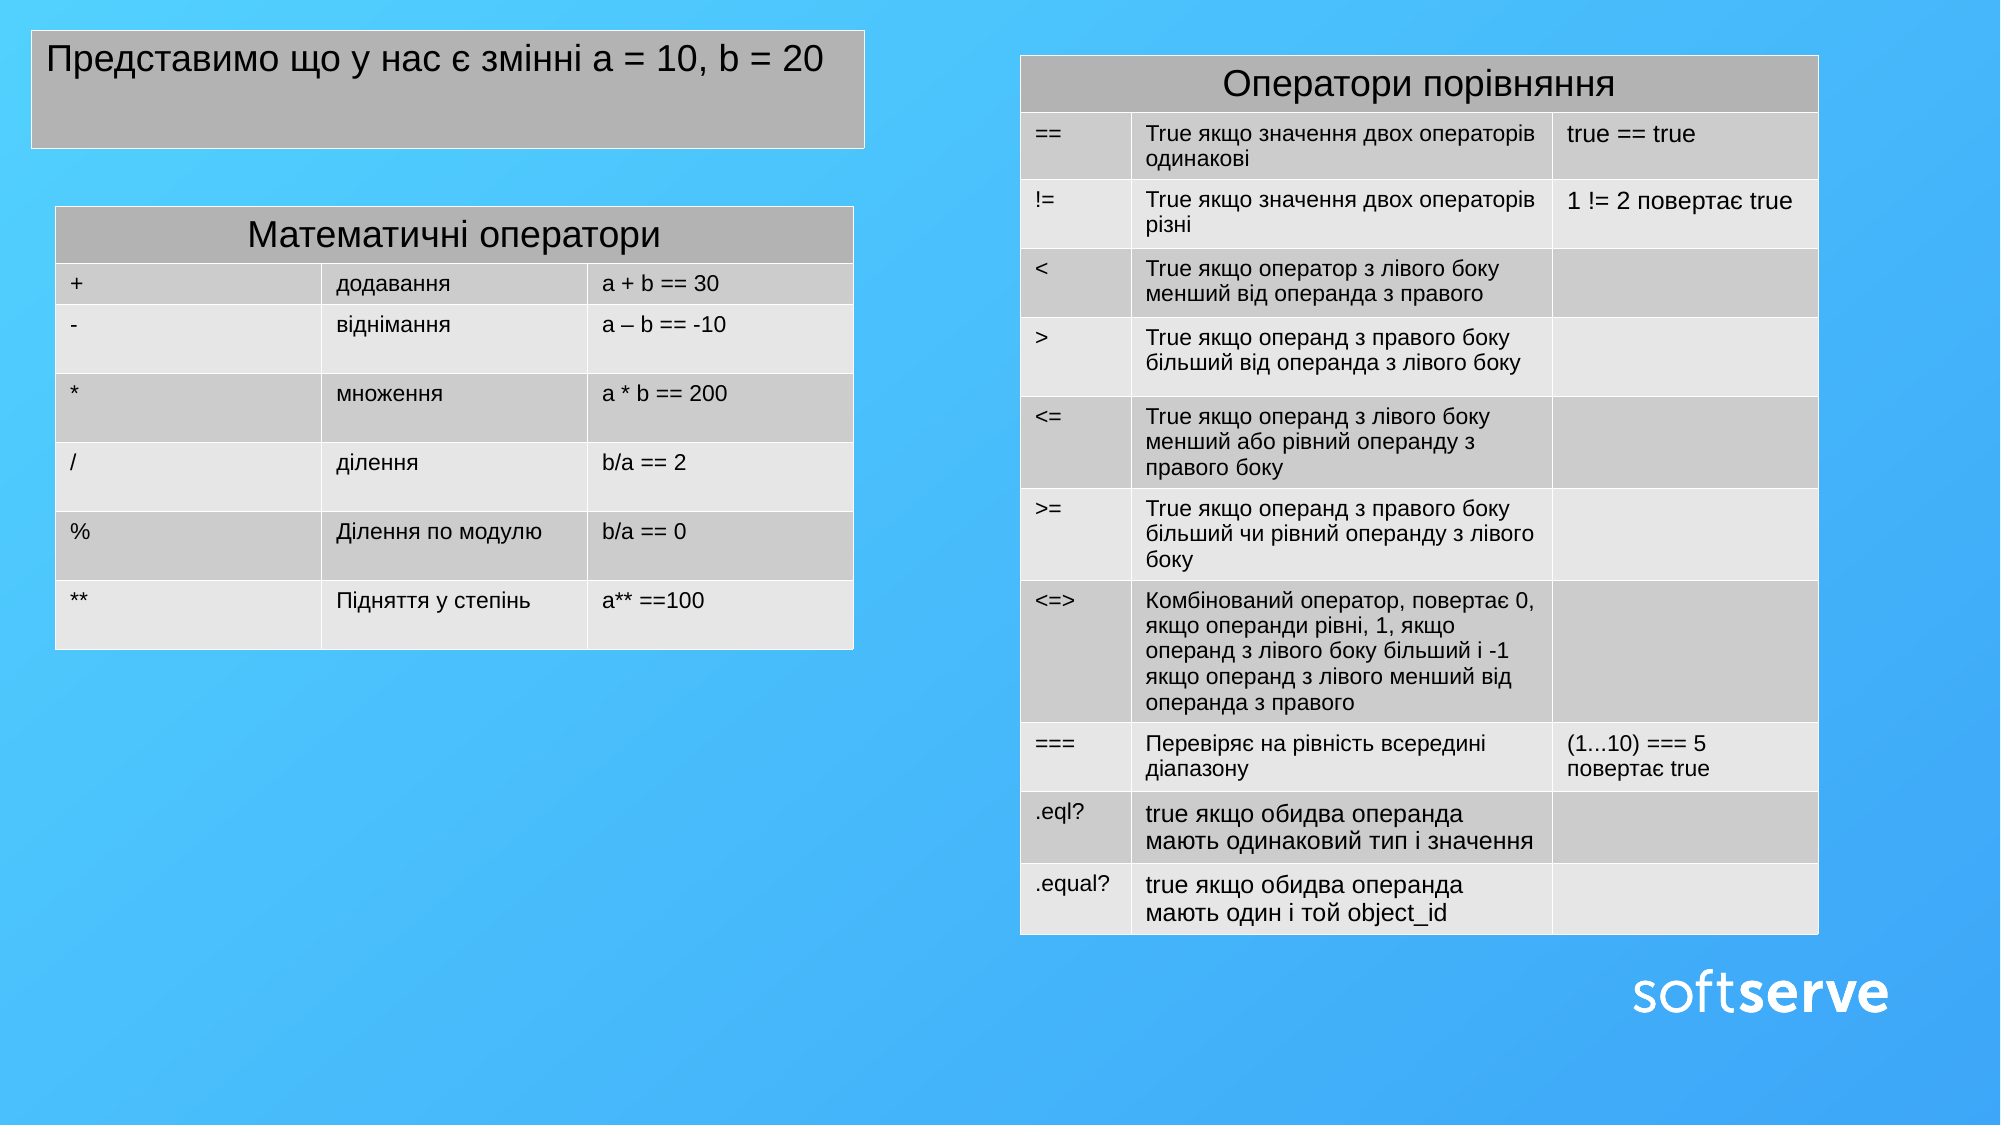

| Представимо що у нас є змінні a = 10, b = 20 |
| --- |
| Оператори порівняння | | |
| --- | --- | --- |
| == | True якщо значення двох операторів одинакові | true == true |
| != | True якщо значення двох операторів різні | 1 != 2 повертає true |
| < | True якщо оператор з лівого боку менший від операнда з правого | |
| > | True якщо операнд з правого боку більший від операнда з лівого боку | |
| <= | True якщо операнд з лівого боку менший або рівний операнду з правого боку | |
| >= | True якщо операнд з правого боку більший чи рівний операнду з лівого боку | |
| <=> | Комбінований оператор, повертає 0, якщо операнди рівні, 1, якщо операнд з лівого боку більший і -1 якщо операнд з лівого менший від операнда з правого | |
| === | Перевіряє на рівність всередині діапазону | (1...10) === 5 повертає true |
| .eql? | true якщо обидва операнда мають одинаковий тип і значення | |
| .equal? | true якщо обидва операнда мають один і той object\_id | |
| Математичні оператори | | |
| --- | --- | --- |
| + | додавання | a + b == 30 |
| - | віднімання | a – b == -10 |
| \* | множення | a \* b == 200 |
| / | ділення | b/a == 2 |
| % | Ділення по модулю | b/a == 0 |
| \*\* | Підняття у степінь | a\*\* ==100 |